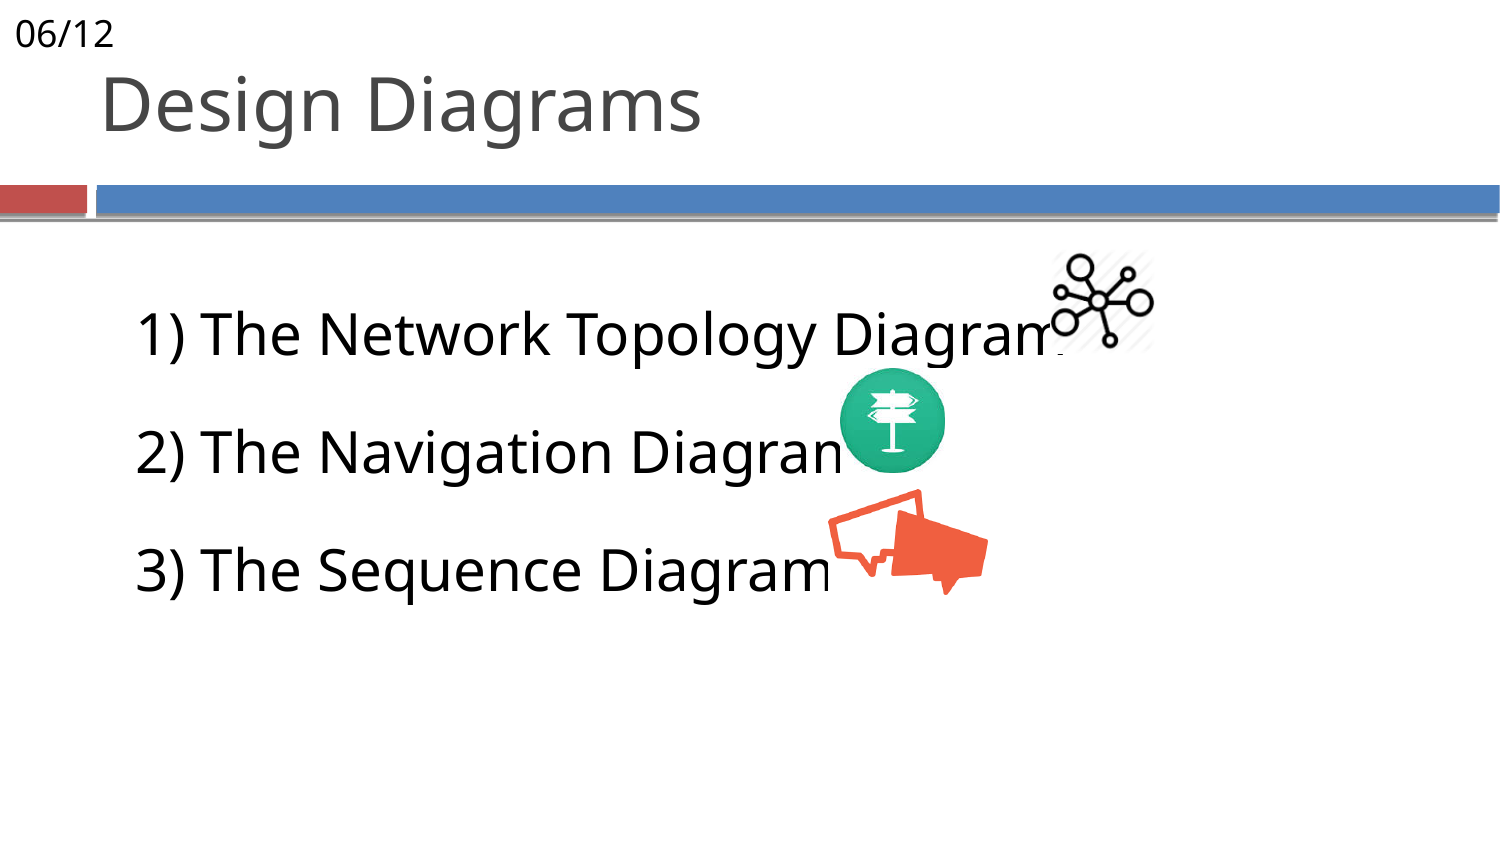

06/12
Design Diagrams
 The Network Topology Diagram
 The Navigation Diagram
 The Sequence Diagram